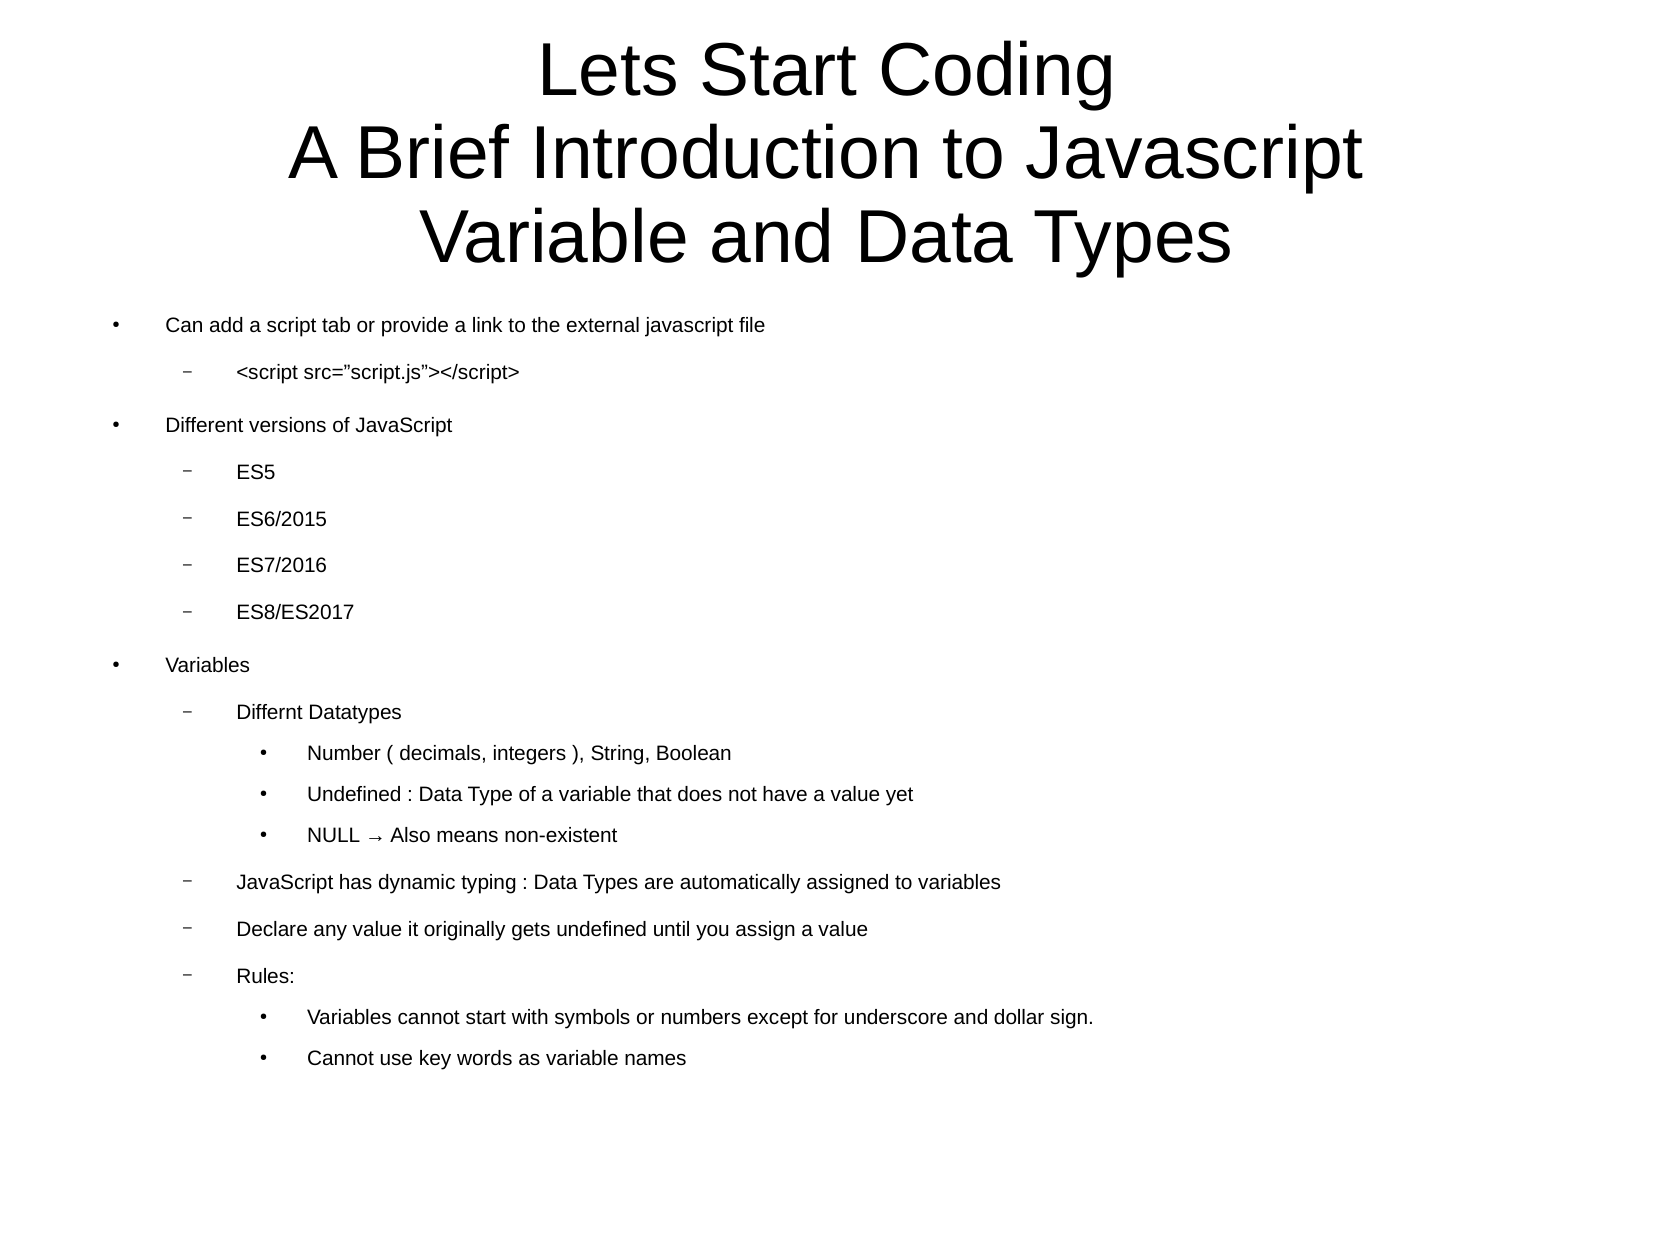

# Lets Start Coding A Brief Introduction to Javascript Variable and Data Types
Can add a script tab or provide a link to the external javascript file
<script src=”script.js”></script>
Different versions of JavaScript
ES5
ES6/2015
ES7/2016
ES8/ES2017
Variables
Differnt Datatypes
Number ( decimals, integers ), String, Boolean
Undefined : Data Type of a variable that does not have a value yet
NULL → Also means non-existent
JavaScript has dynamic typing : Data Types are automatically assigned to variables
Declare any value it originally gets undefined until you assign a value
Rules:
Variables cannot start with symbols or numbers except for underscore and dollar sign.
Cannot use key words as variable names